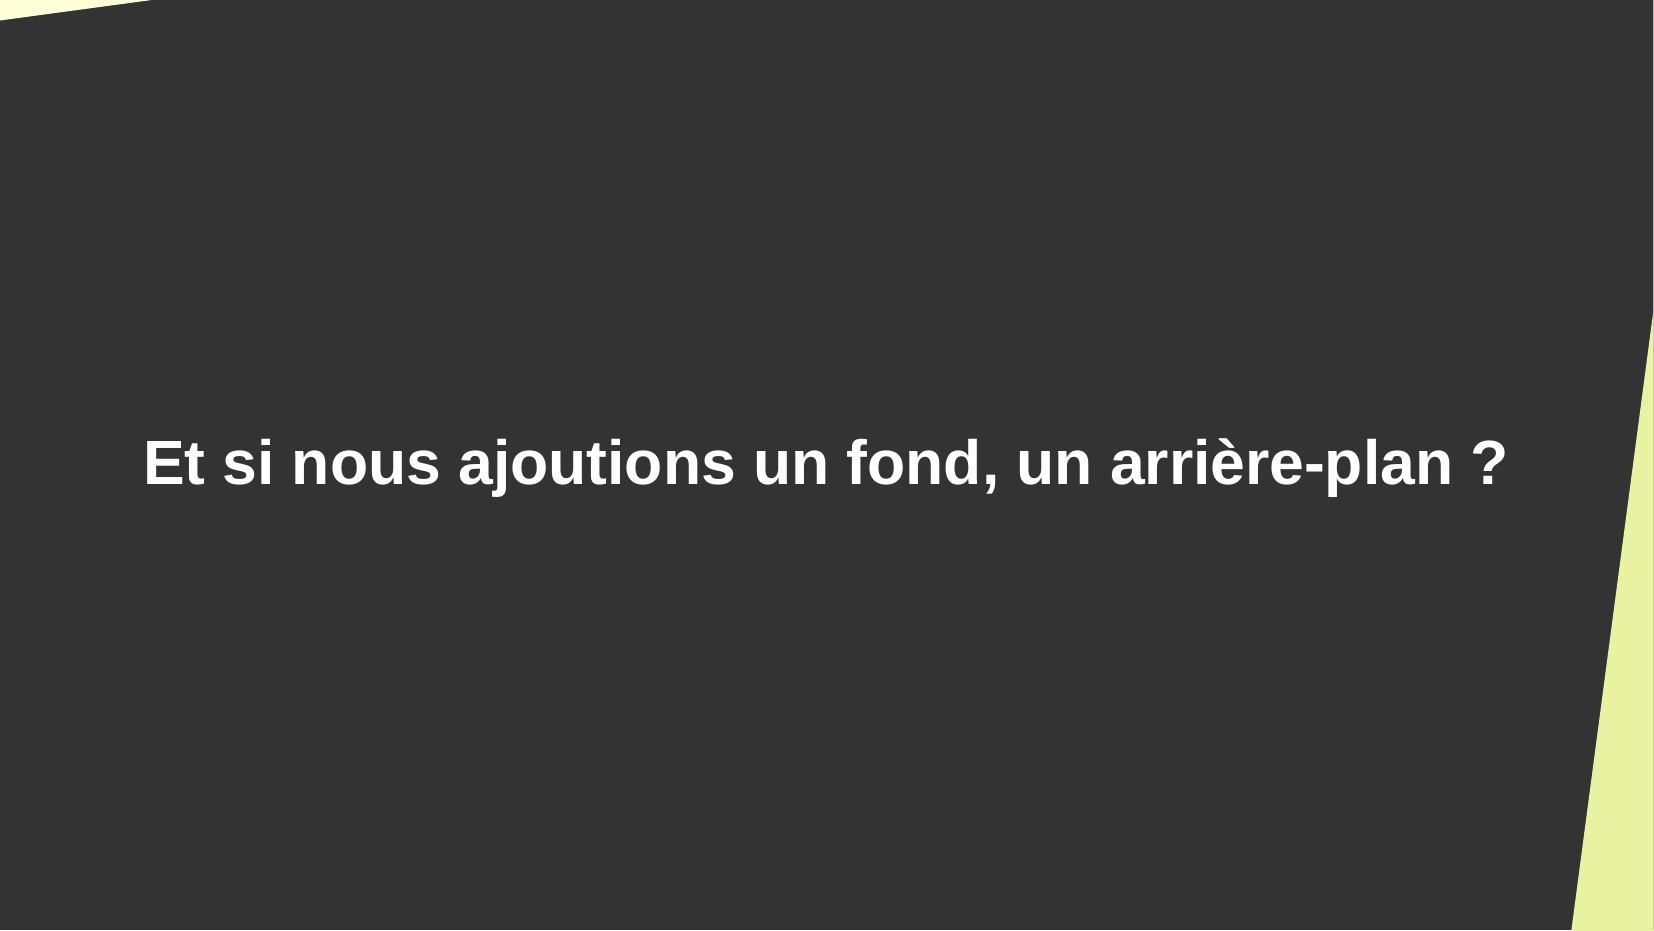

Et si nous ajoutions un fond, un arrière-plan ?